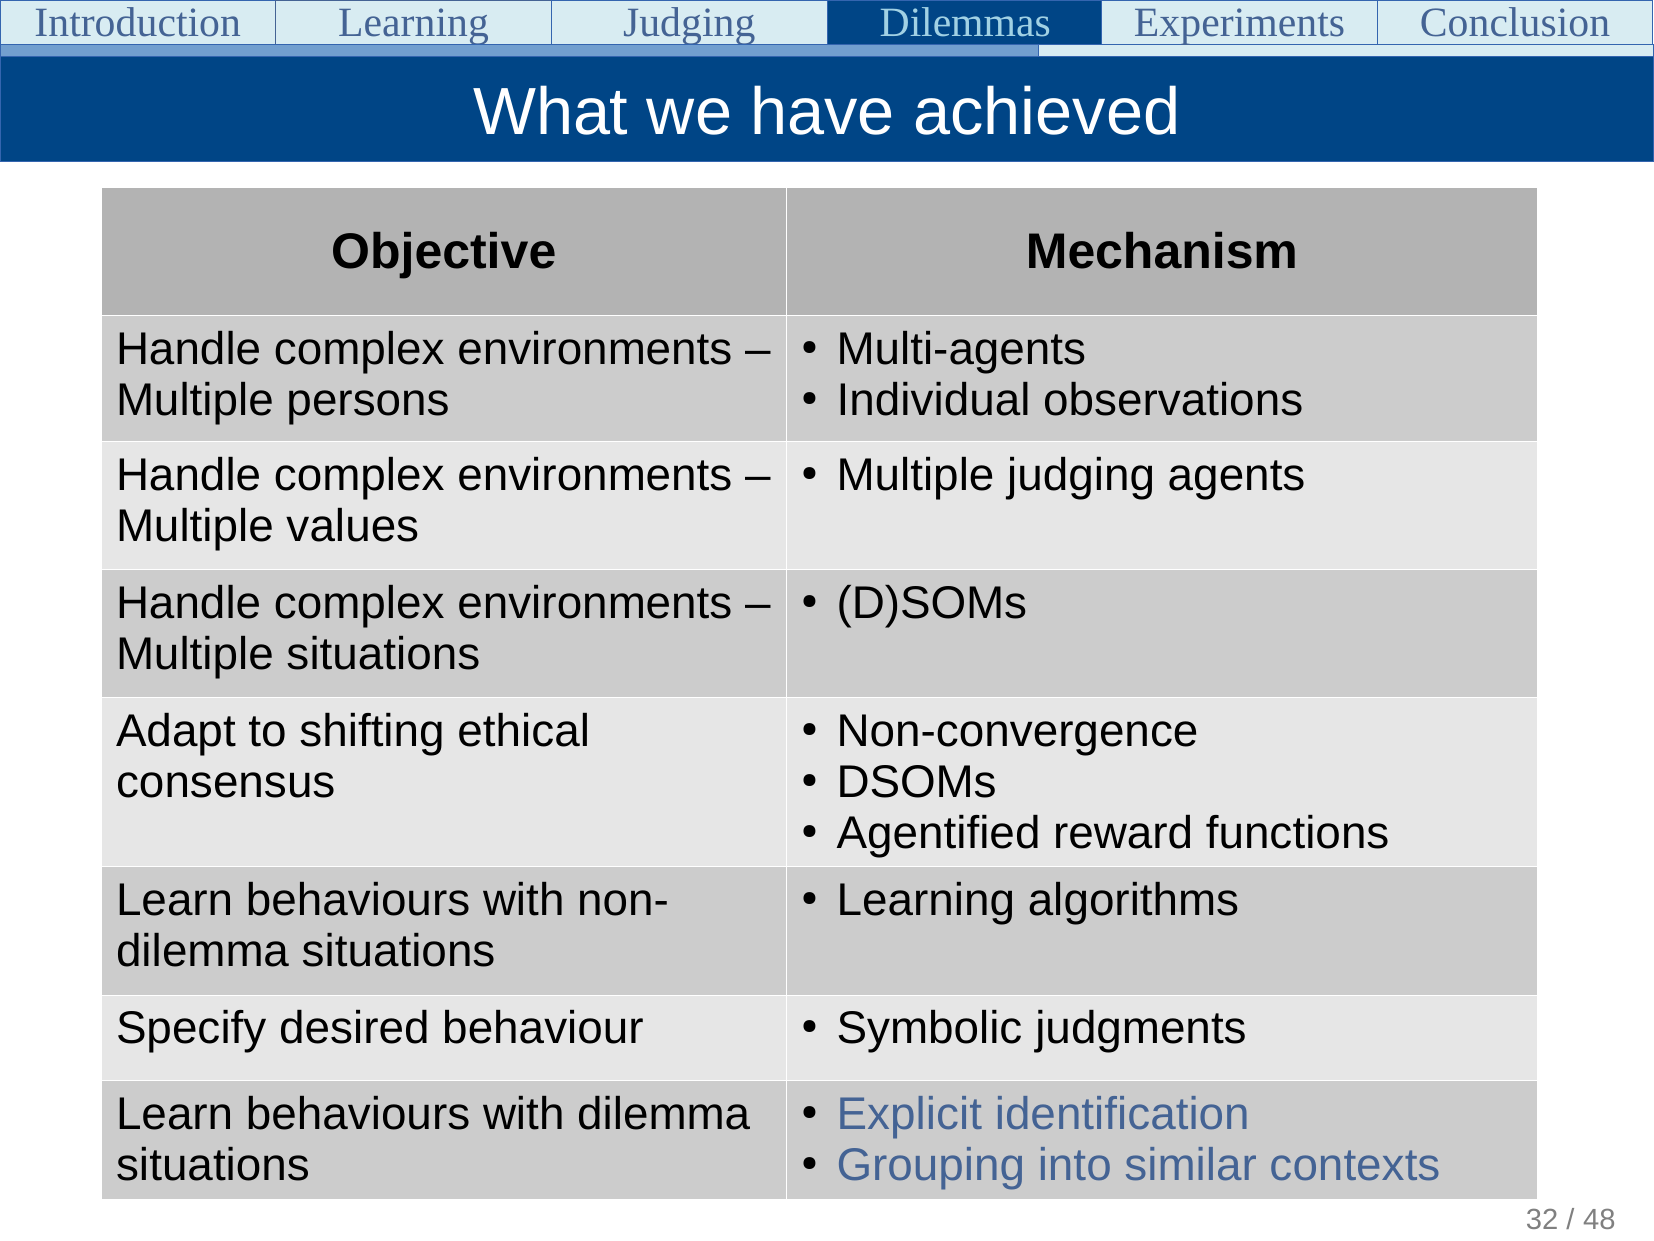

# What we have achieved
| Objective | Mechanism |
| --- | --- |
| Handle complex environments – Multiple persons | Multi-agents Individual observations |
| Handle complex environments – Multiple values | Multiple judging agents |
| Handle complex environments – Multiple situations | (D)SOMs |
| Adapt to shifting ethical consensus | Non-convergence DSOMs Agentified reward functions |
| Learn behaviours with non-dilemma situations | Learning algorithms |
| Specify desired behaviour | Symbolic judgments |
| Learn behaviours with dilemma situations | Explicit identification Grouping into similar contexts |